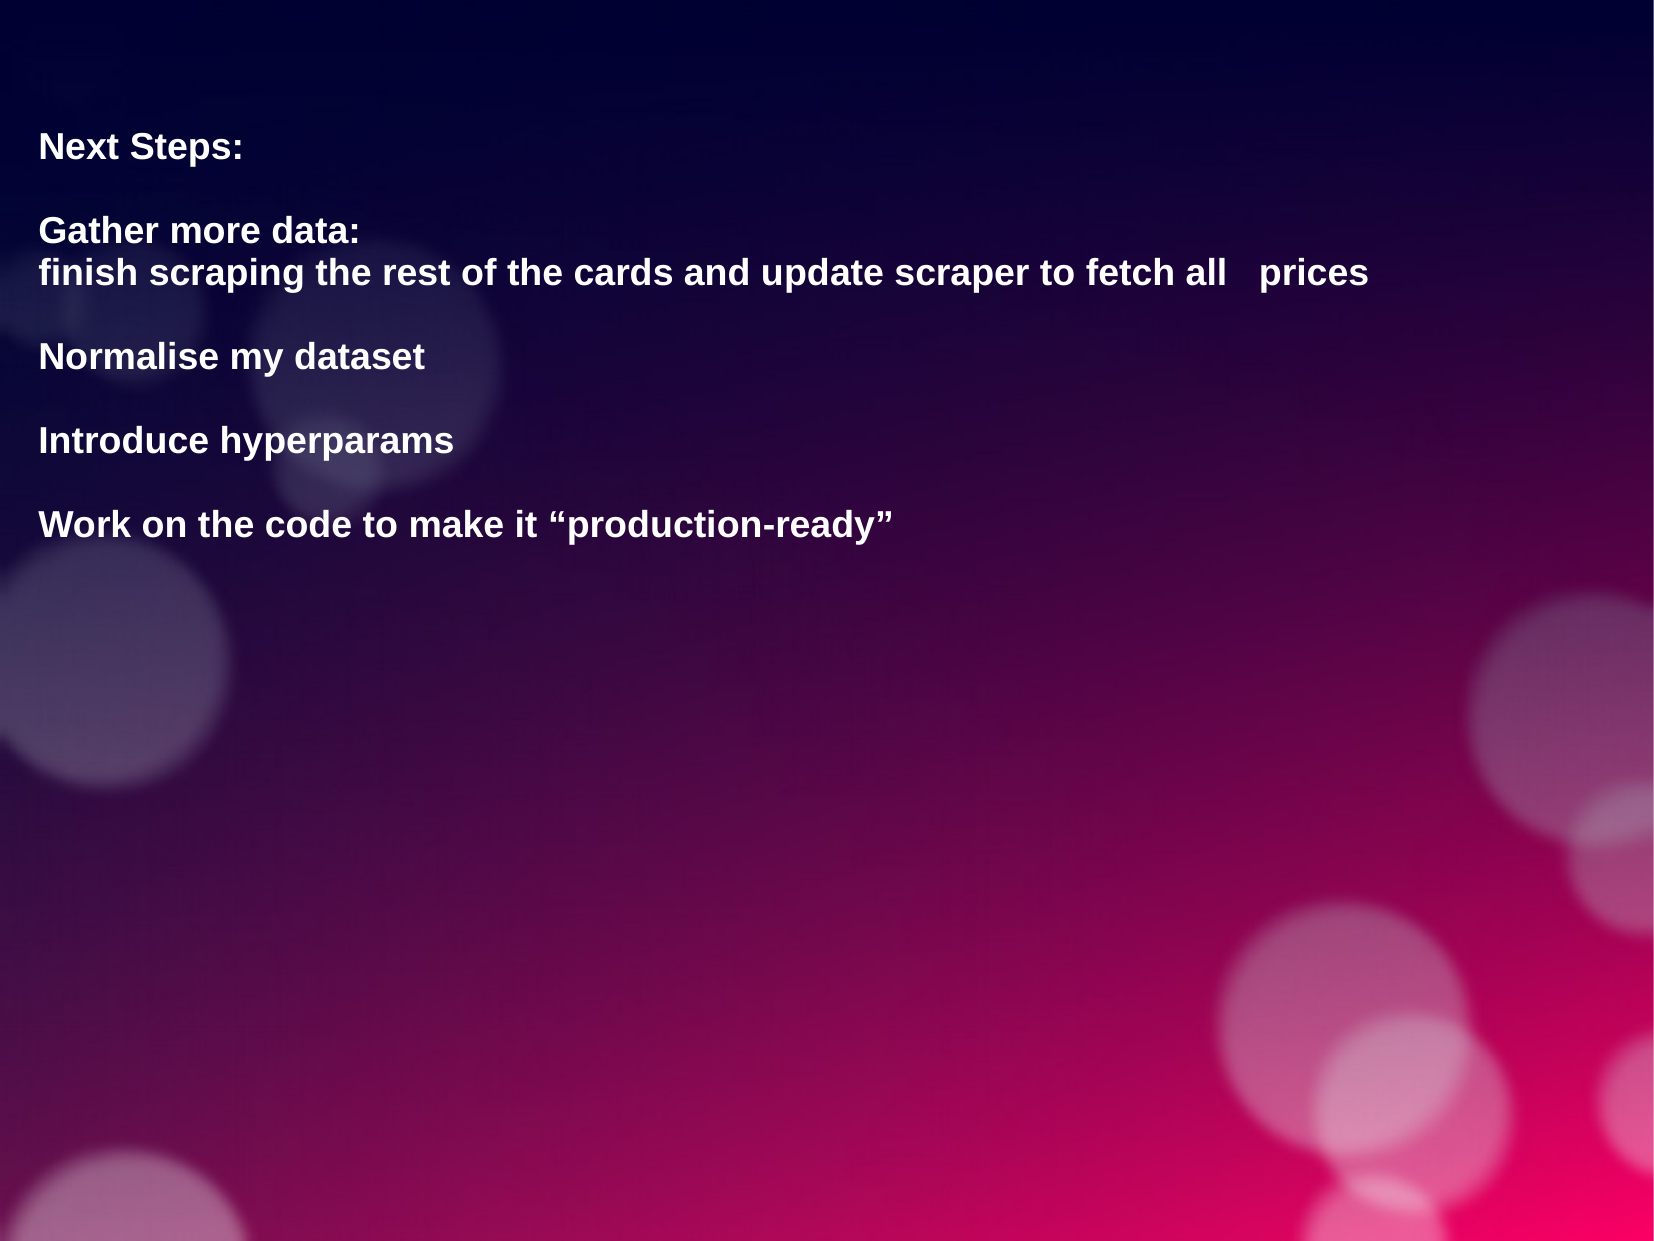

Next Steps:
Gather more data:
finish scraping the rest of the cards and update scraper to fetch all prices
Normalise my dataset
Introduce hyperparams
Work on the code to make it “production-ready”